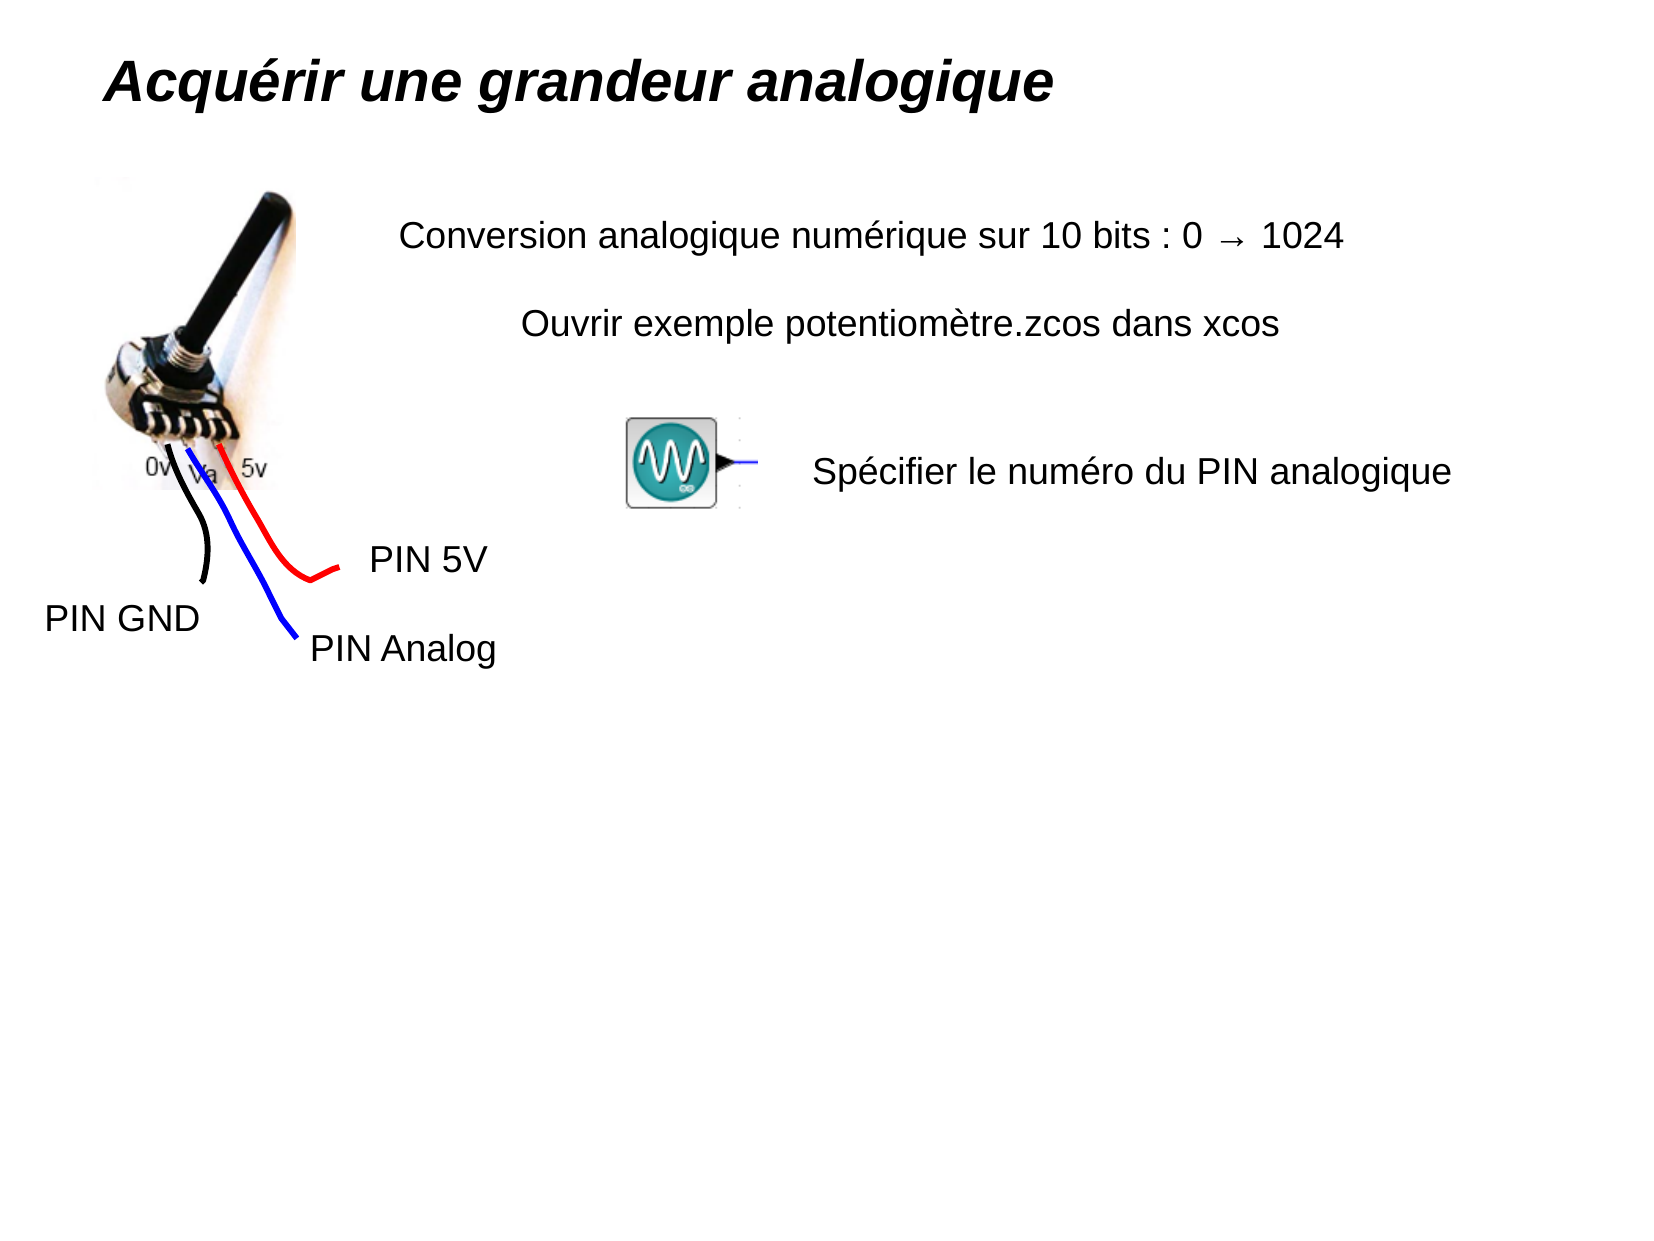

Acquérir une grandeur analogique
Conversion analogique numérique sur 10 bits : 0 → 1024
Ouvrir exemple potentiomètre.zcos dans xcos
Spécifier le numéro du PIN analogique
PIN 5V
PIN GND
PIN Analog